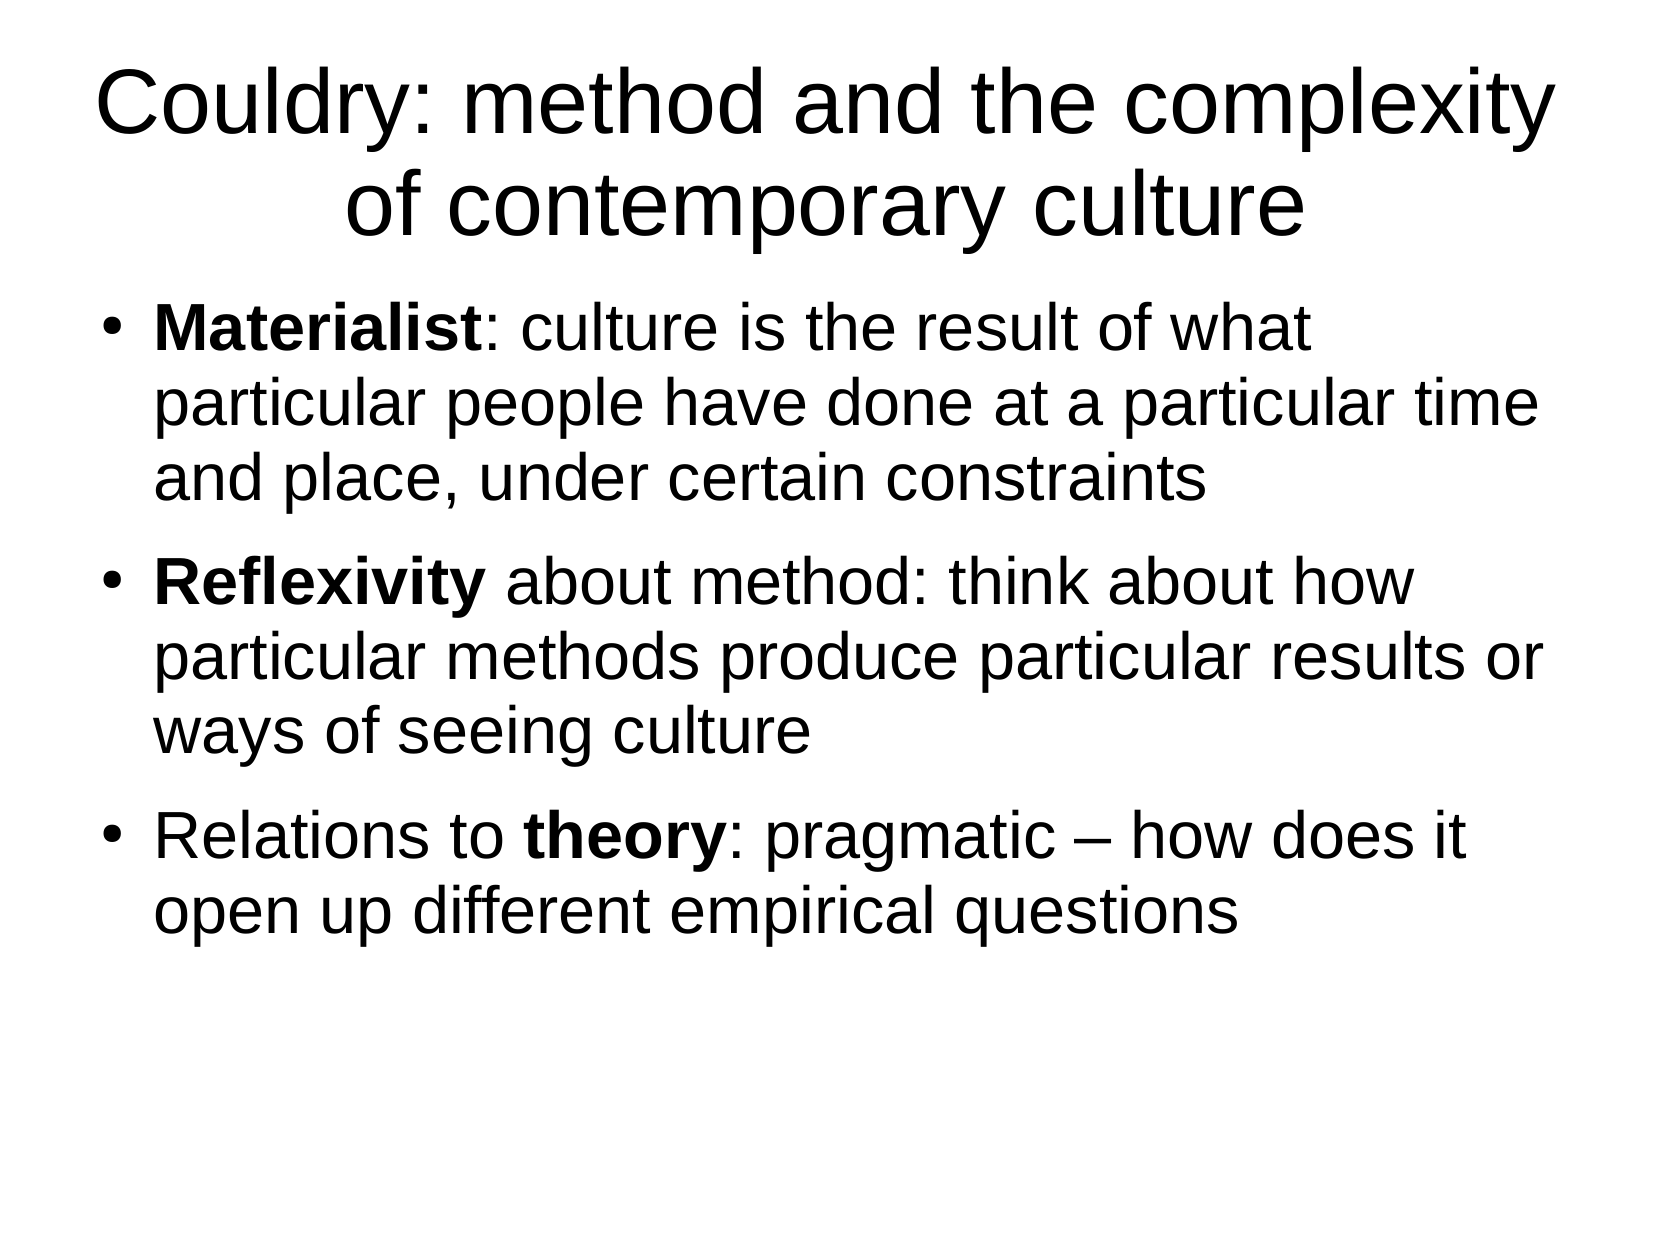

# Couldry: method and the complexity of contemporary culture
Materialist: culture is the result of what particular people have done at a particular time and place, under certain constraints
Reflexivity about method: think about how particular methods produce particular results or ways of seeing culture
Relations to theory: pragmatic – how does it open up different empirical questions